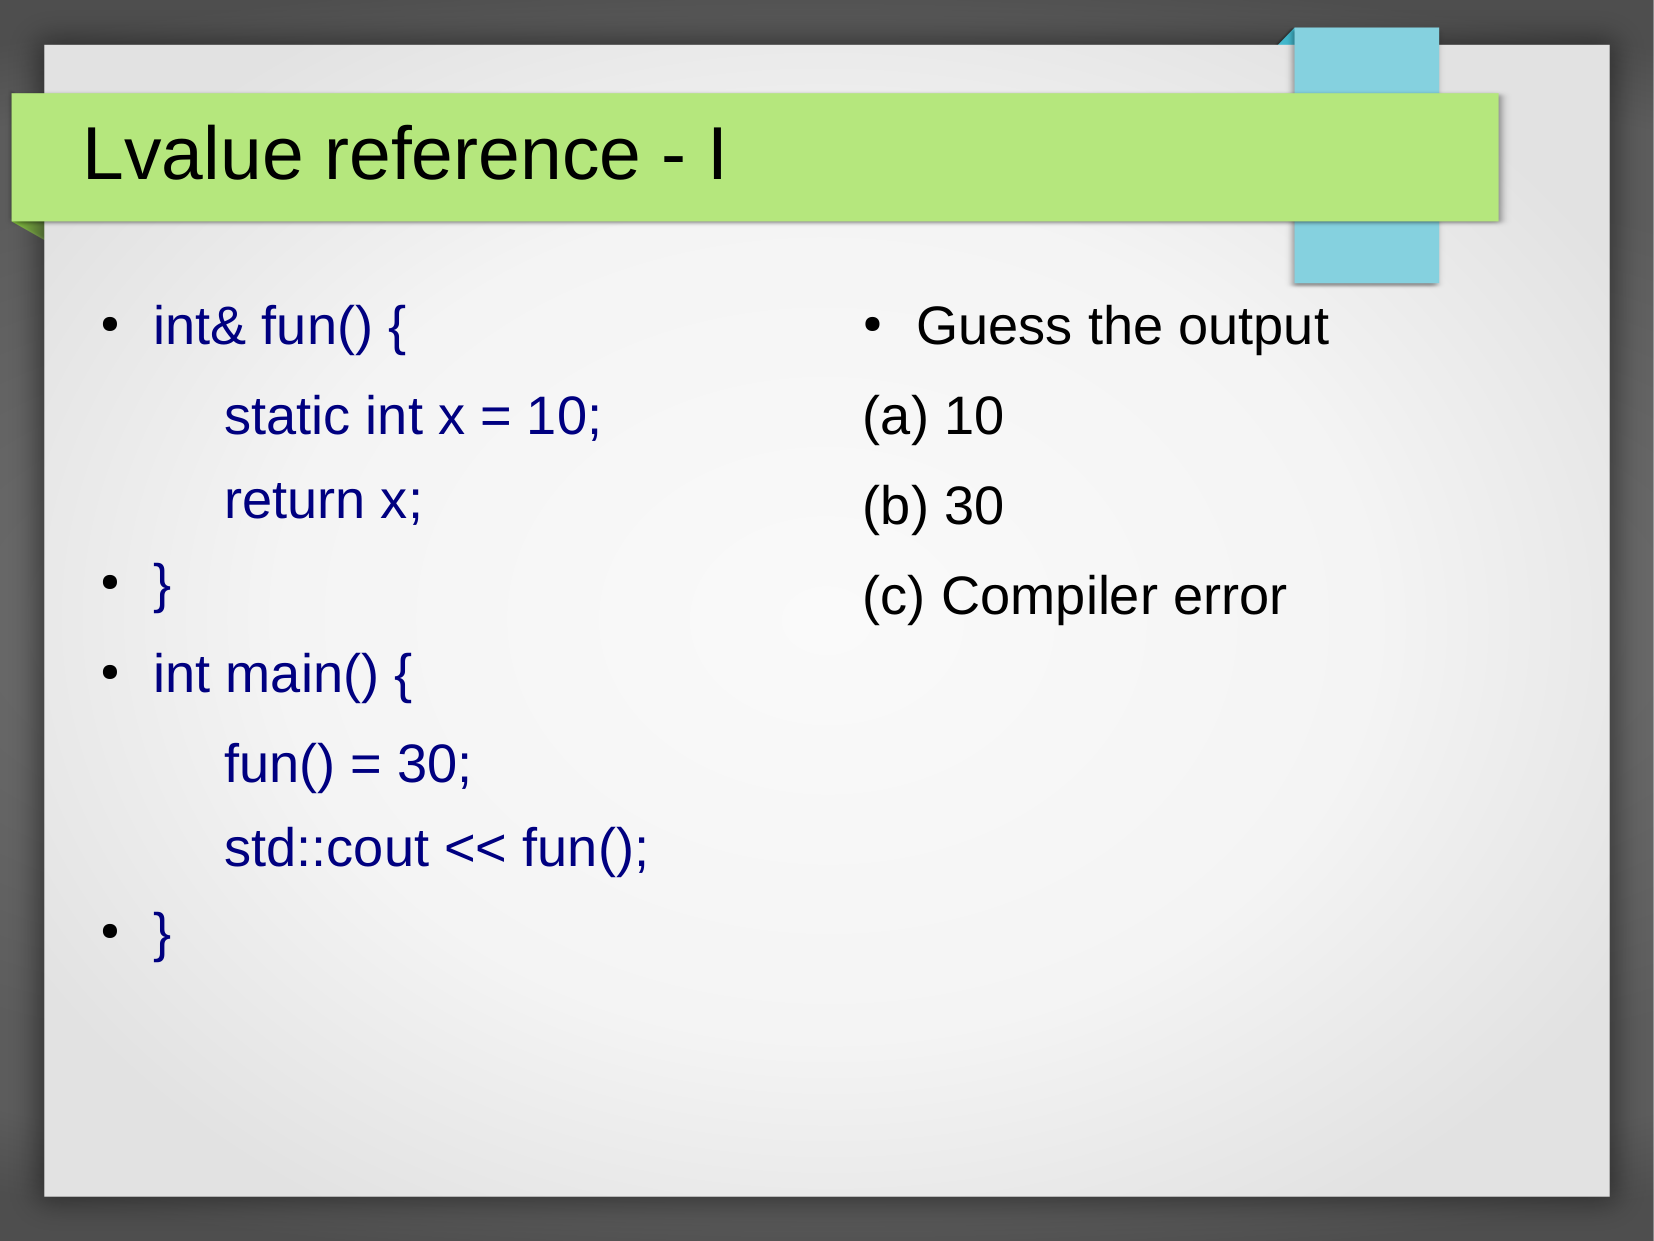

# Lvalue reference - I
int& fun() {
static int x = 10;
return x;
}
int main() {
fun() = 30;
std::cout << fun();
}
Guess the output
 10
 30
 Compiler error